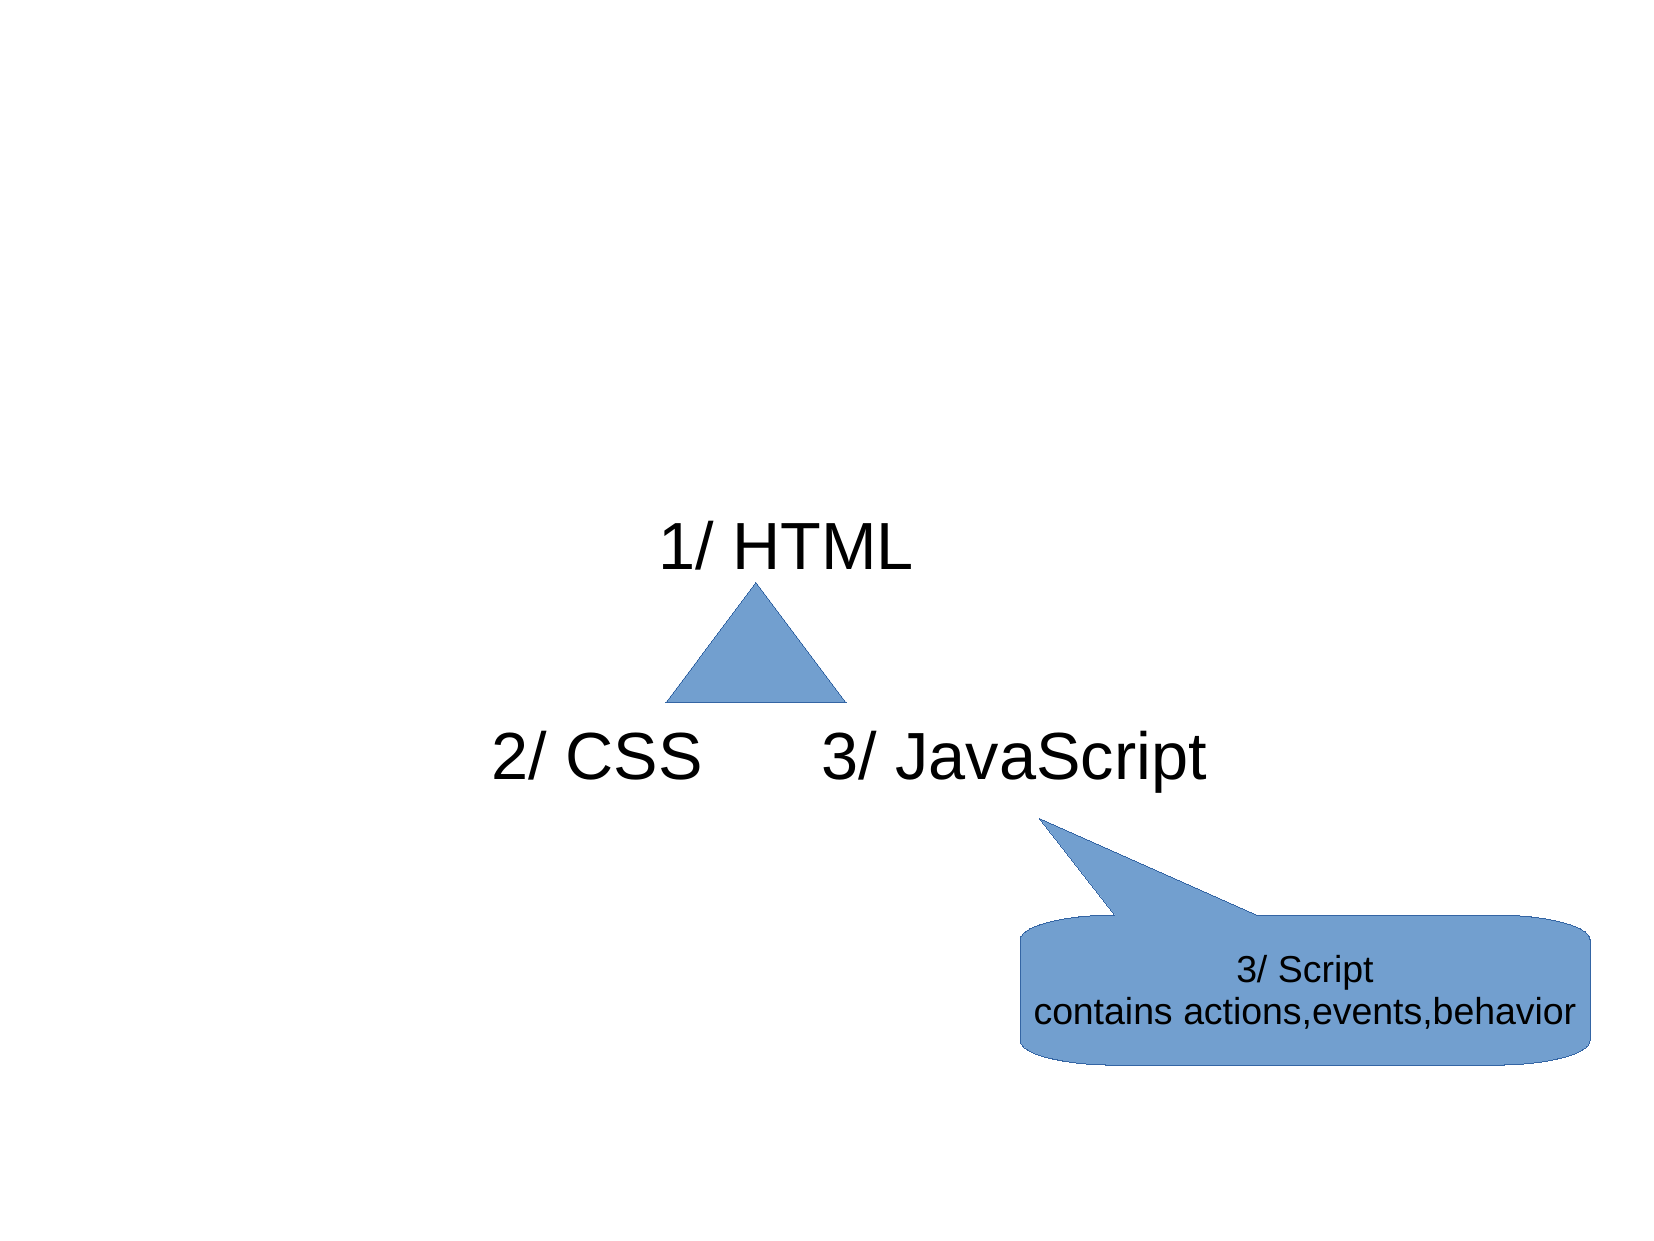

1/ HTML
2/ CSS
3/ JavaScript
3/ Script
contains actions,events,behavior